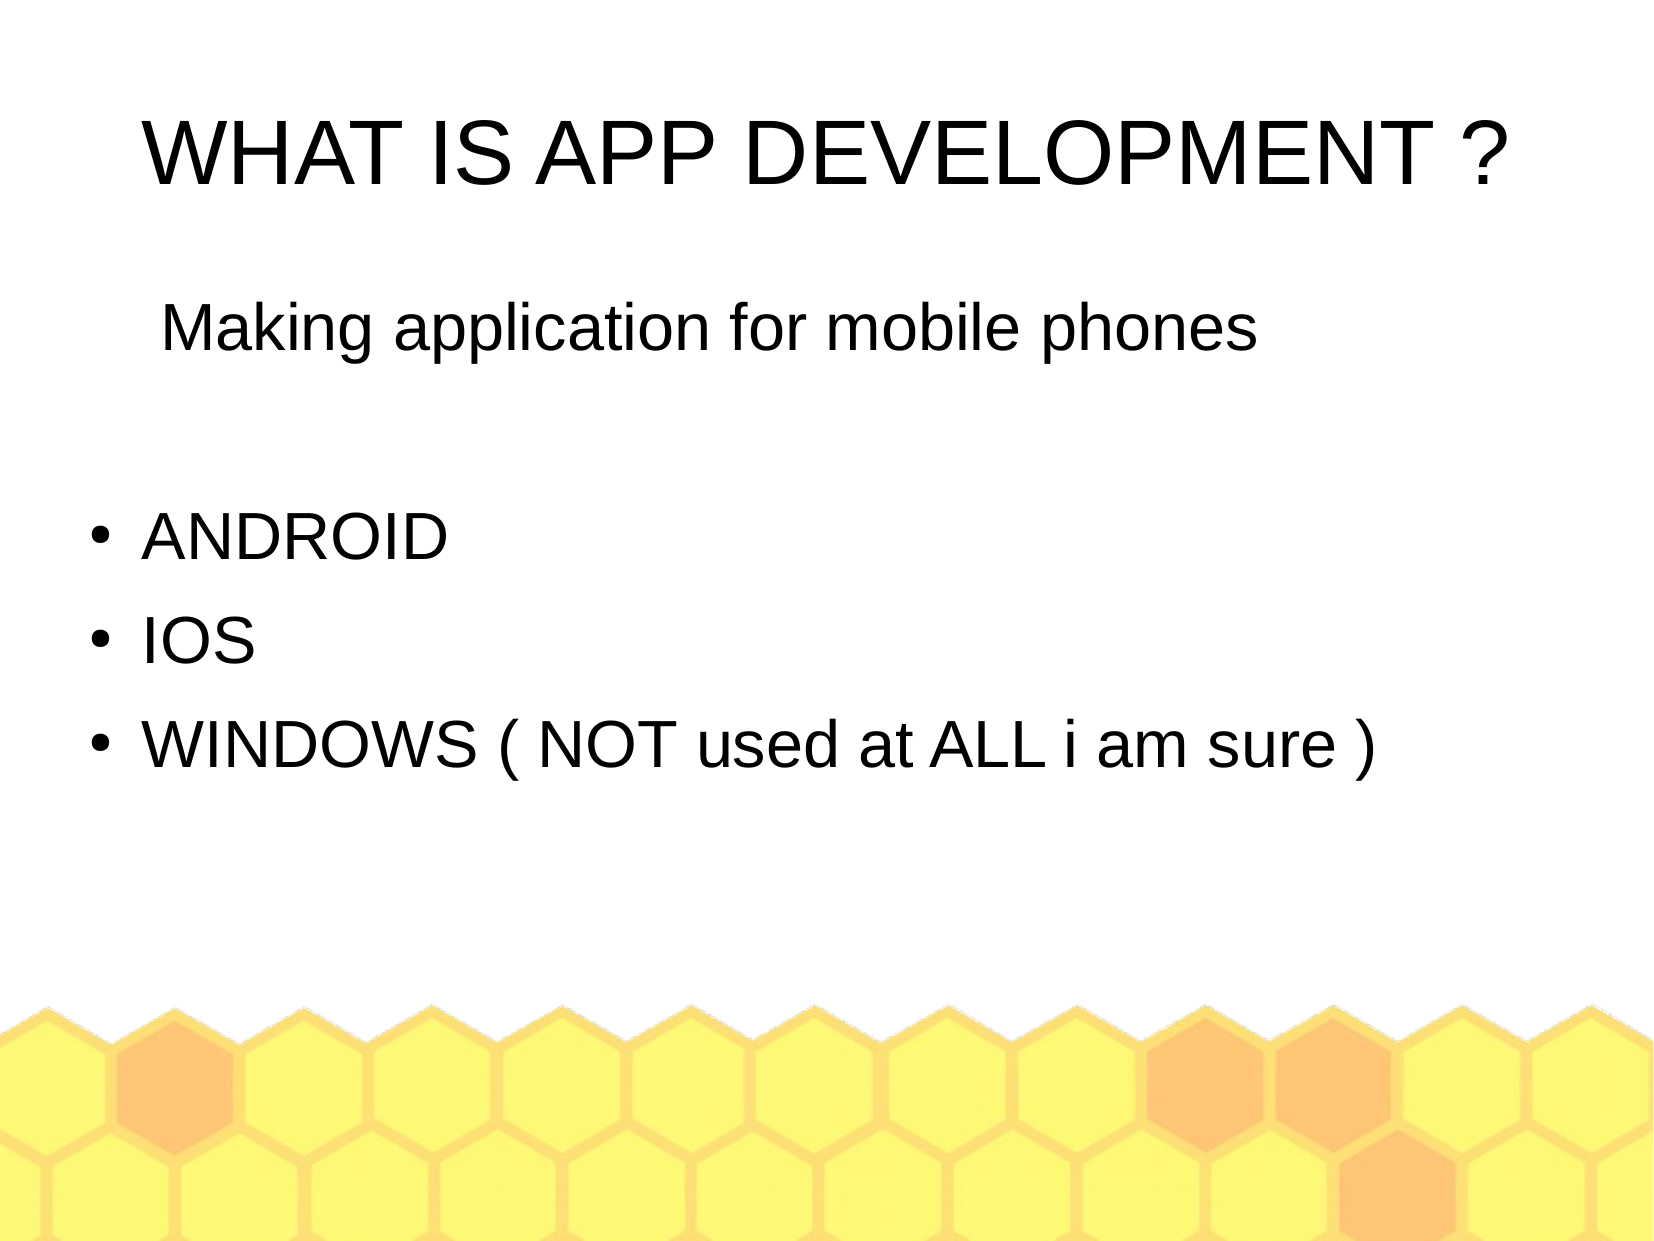

# WHAT IS APP DEVELOPMENT ?
 Making application for mobile phones
ANDROID
IOS
WINDOWS ( NOT used at ALL i am sure )